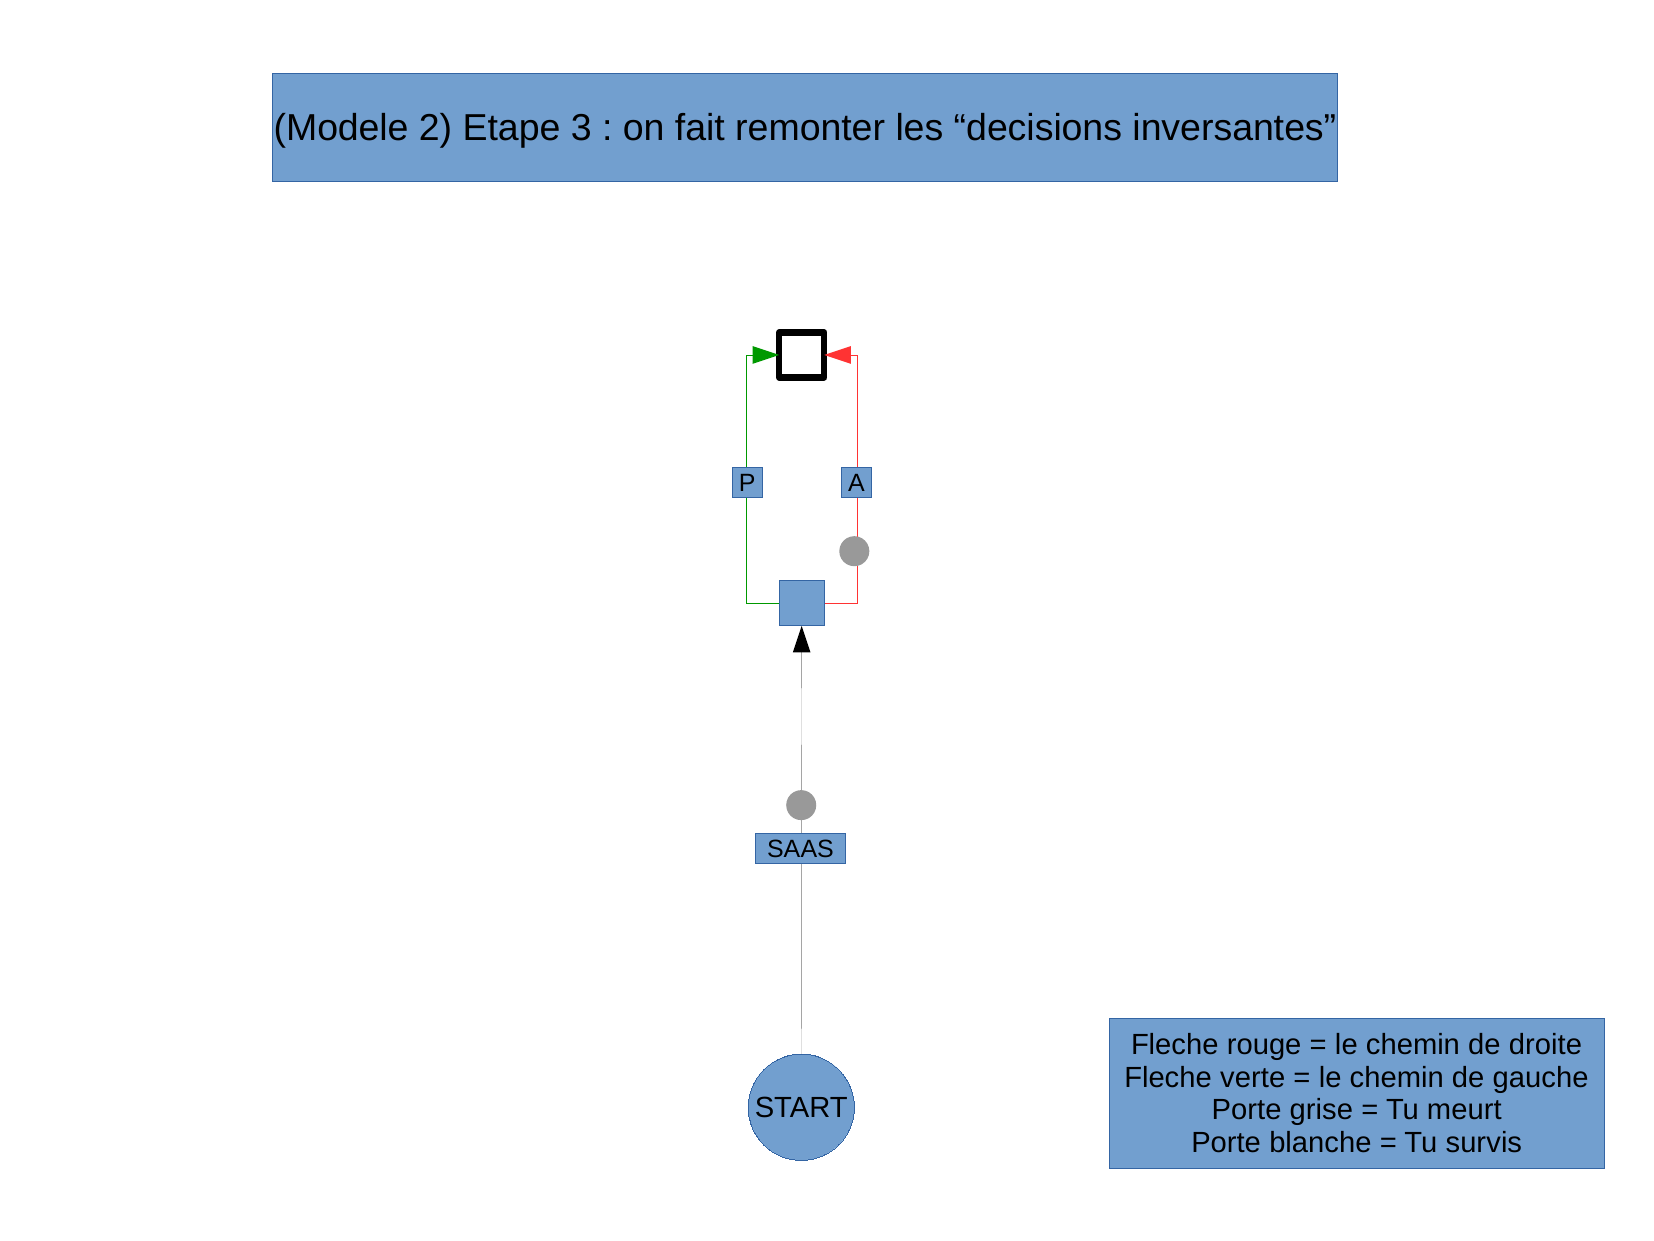

(Modele 2) Etape 3 : on fait remonter les “decisions inversantes”
P
A
SAAS
Fleche rouge = le chemin de gauche
Fleche verte = le chemin de droite
Porte grise = Tu meurt
Porte blanche = Tu survis
Fleche rouge = le chemin de droite
Fleche verte = le chemin de gauche
Porte grise = Tu meurt
Porte blanche = Tu survis
START